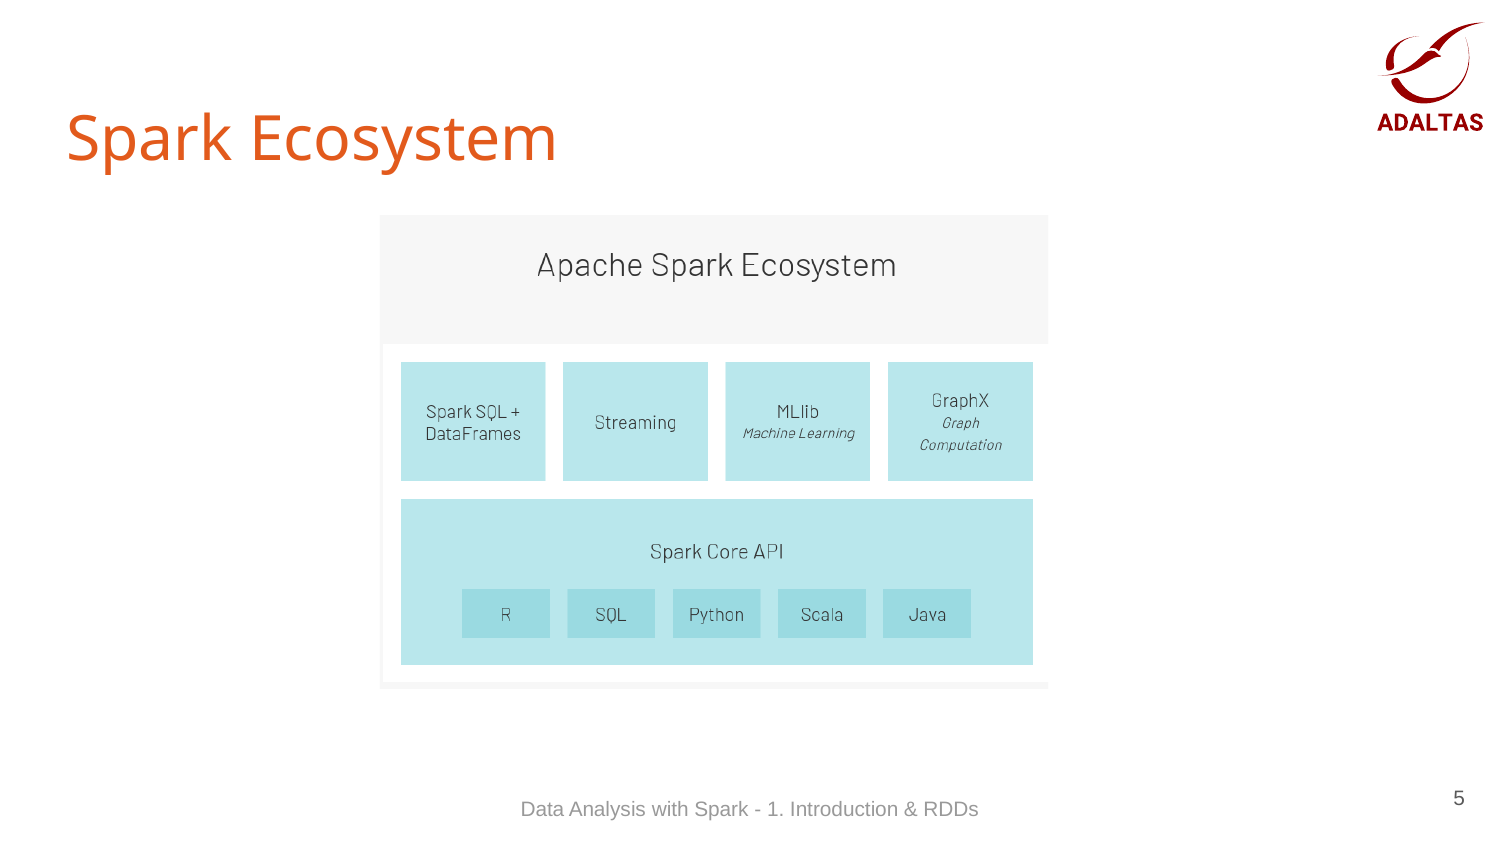

# Spark Ecosystem
Data Analysis with Spark - 1. Introduction & RDDs